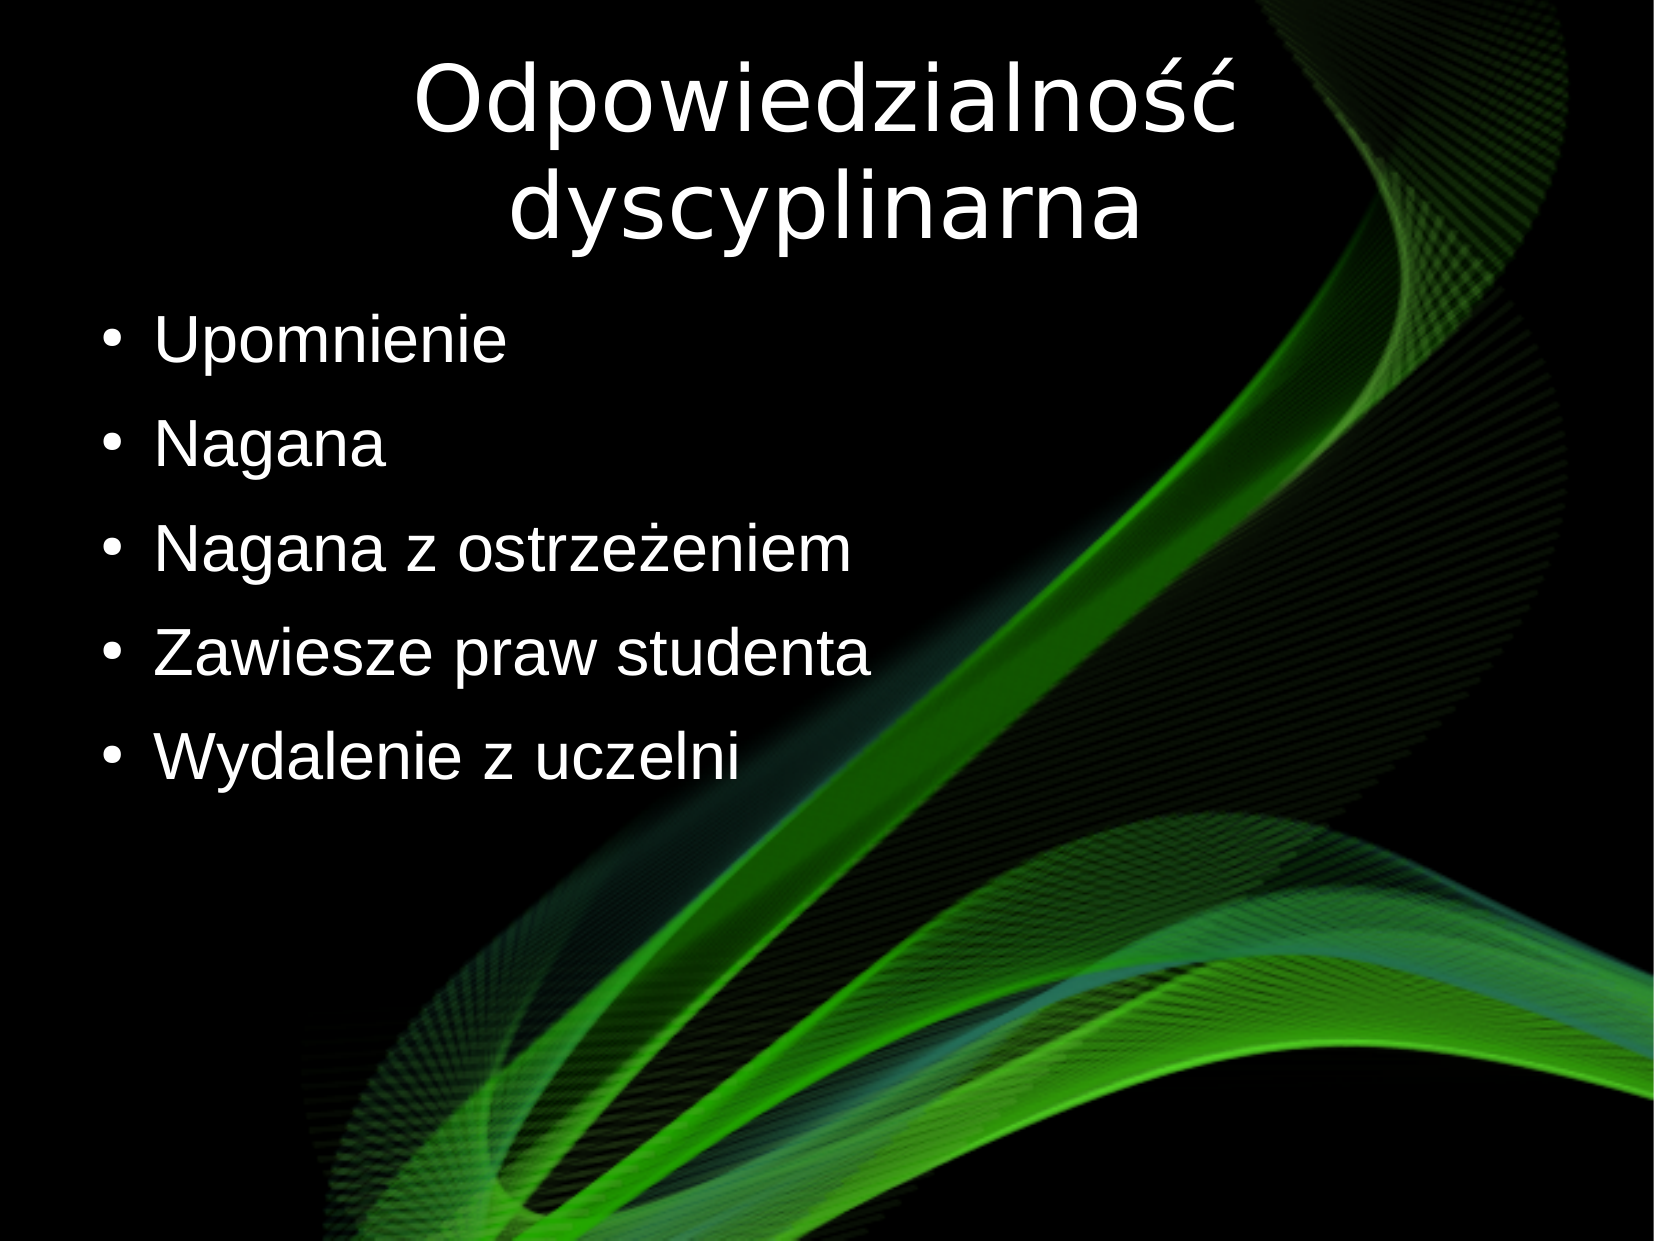

# Odpowiedzialność dyscyplinarna
Upomnienie
Nagana
Nagana z ostrzeżeniem
Zawiesze praw studenta
Wydalenie z uczelni